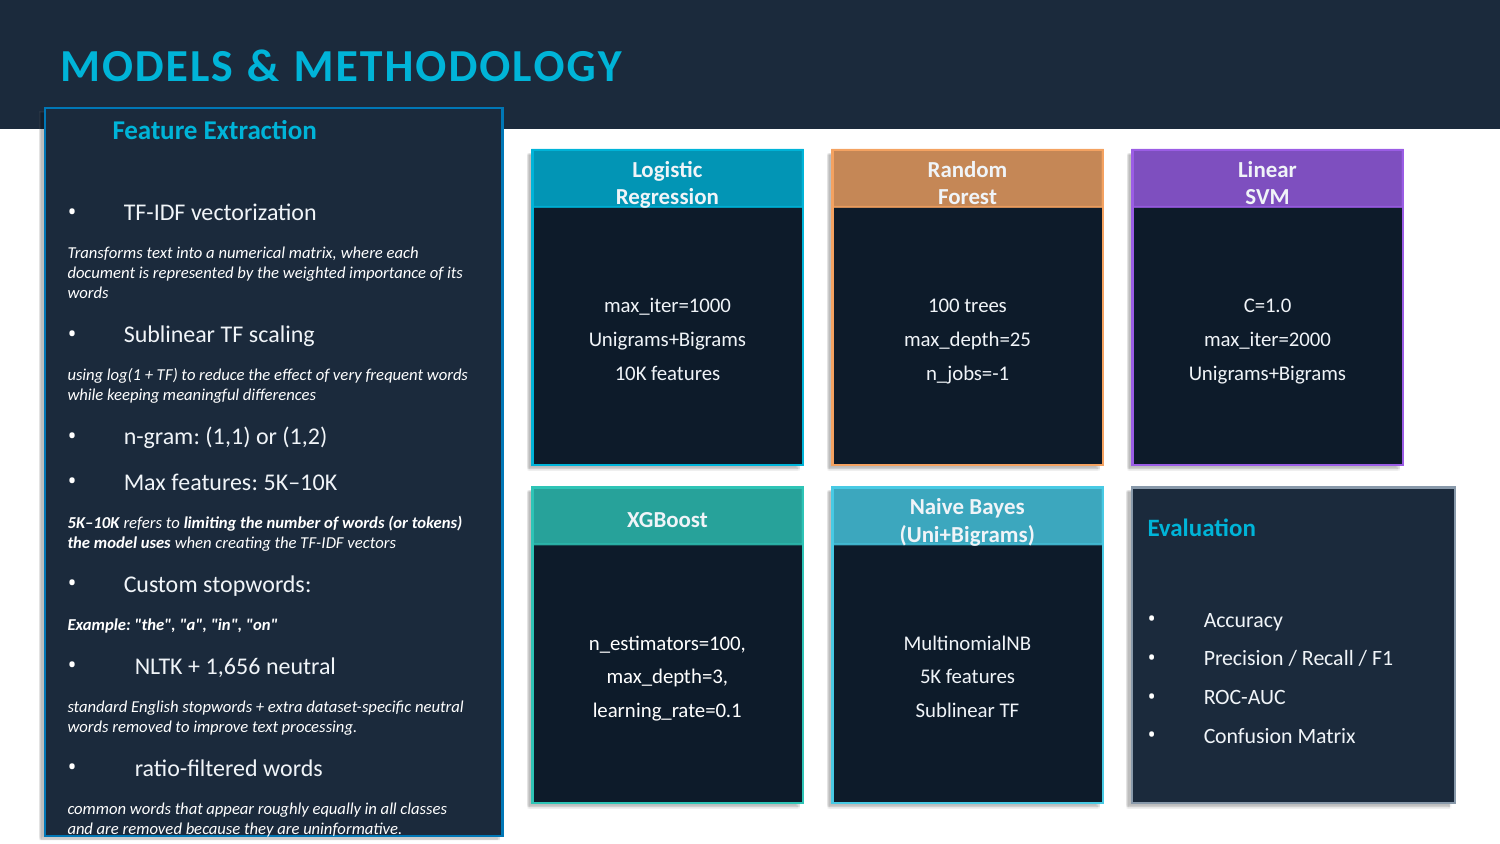

MODELS & METHODOLOGY
Feature Extraction
Logistic
Regression
Random
Forest
Linear
SVM
TF-IDF vectorization
Transforms text into a numerical matrix, where each document is represented by the weighted importance of its words
Sublinear TF scaling
using log(1 + TF) to reduce the effect of very frequent words while keeping meaningful differences
n-gram: (1,1) or (1,2)
Max features: 5K–10K
5K–10K refers to limiting the number of words (or tokens) the model uses when creating the TF-IDF vectors
Custom stopwords:
Example: "the", "a", "in", "on"
 NLTK + 1,656 neutral
standard English stopwords + extra dataset-specific neutral words removed to improve text processing.
 ratio-filtered words
common words that appear roughly equally in all classes and are removed because they are uninformative.
 80% of data for training, 20% for testing
max_iter=1000
Unigrams+Bigrams
10K features
100 trees
max_depth=25
n_jobs=-1
C=1.0
max_iter=2000
Unigrams+Bigrams
XGBoost
Naive Bayes
(Uni+Bigrams)
Evaluation
n_estimators=100, max_depth=3, learning_rate=0.1
MultinomialNB
5K features
Sublinear TF
Accuracy
Precision / Recall / F1
ROC-AUC
Confusion Matrix